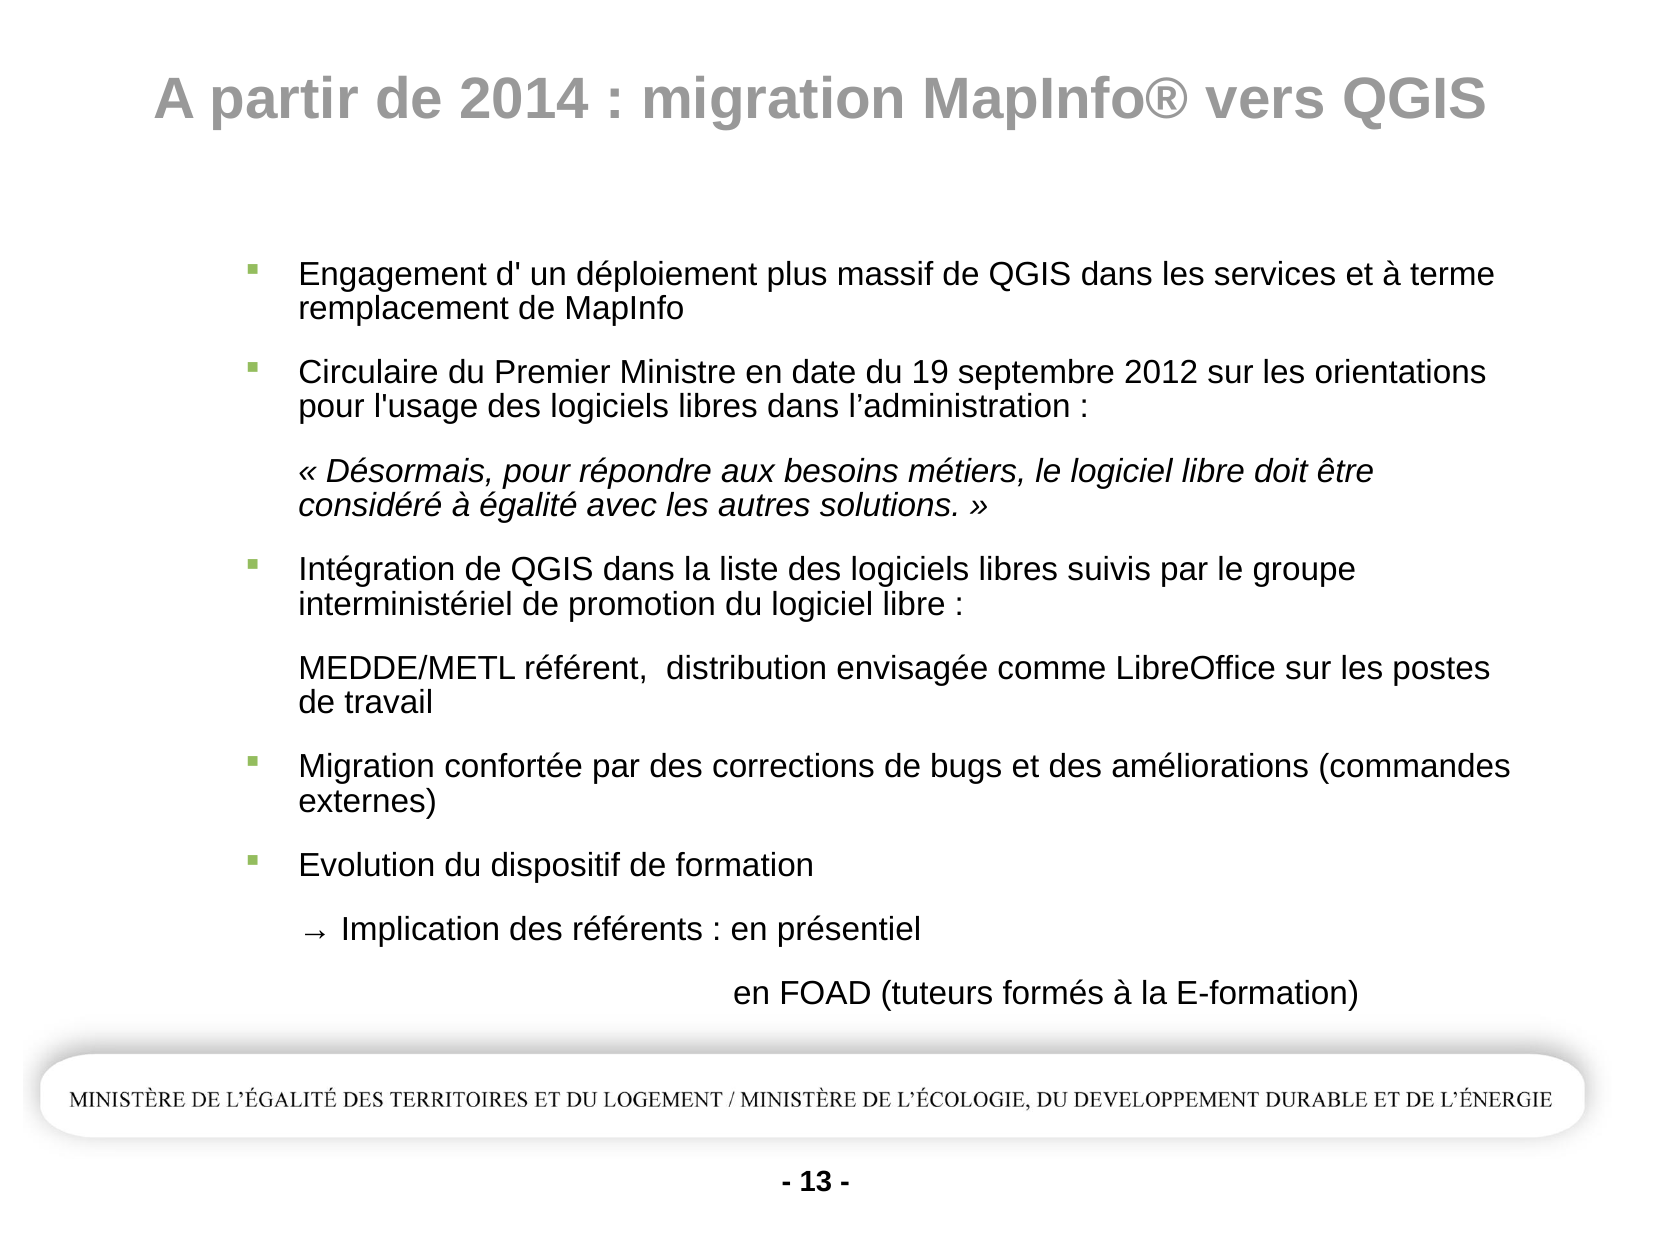

A partir de 2014 : migration MapInfo® vers QGIS
Engagement d' un déploiement plus massif de QGIS dans les services et à terme remplacement de MapInfo
Circulaire du Premier Ministre en date du 19 septembre 2012 sur les orientations pour l'usage des logiciels libres dans l’administration :
« Désormais, pour répondre aux besoins métiers, le logiciel libre doit être considéré à égalité avec les autres solutions. »
Intégration de QGIS dans la liste des logiciels libres suivis par le groupe interministériel de promotion du logiciel libre :
MEDDE/METL référent, distribution envisagée comme LibreOffice sur les postes de travail
Migration confortée par des corrections de bugs et des améliorations (commandes externes)
Evolution du dispositif de formation
→ Implication des référents : en présentiel
 en FOAD (tuteurs formés à la E-formation)